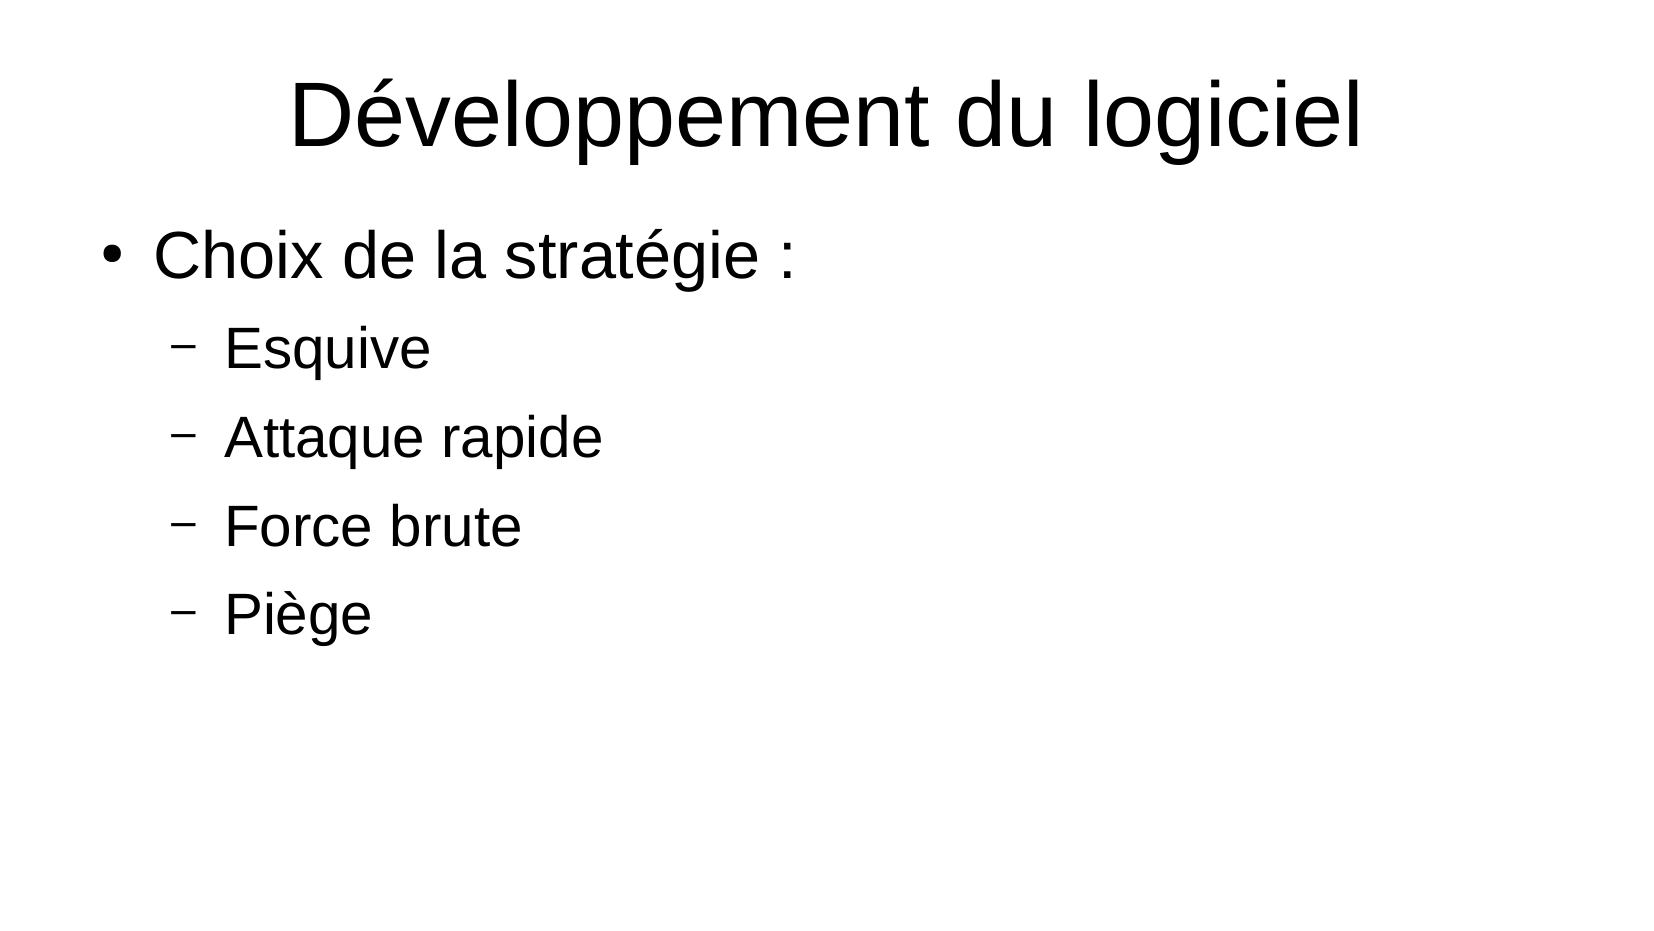

# Développement du logiciel
Choix de la stratégie :
Esquive
Attaque rapide
Force brute
Piège